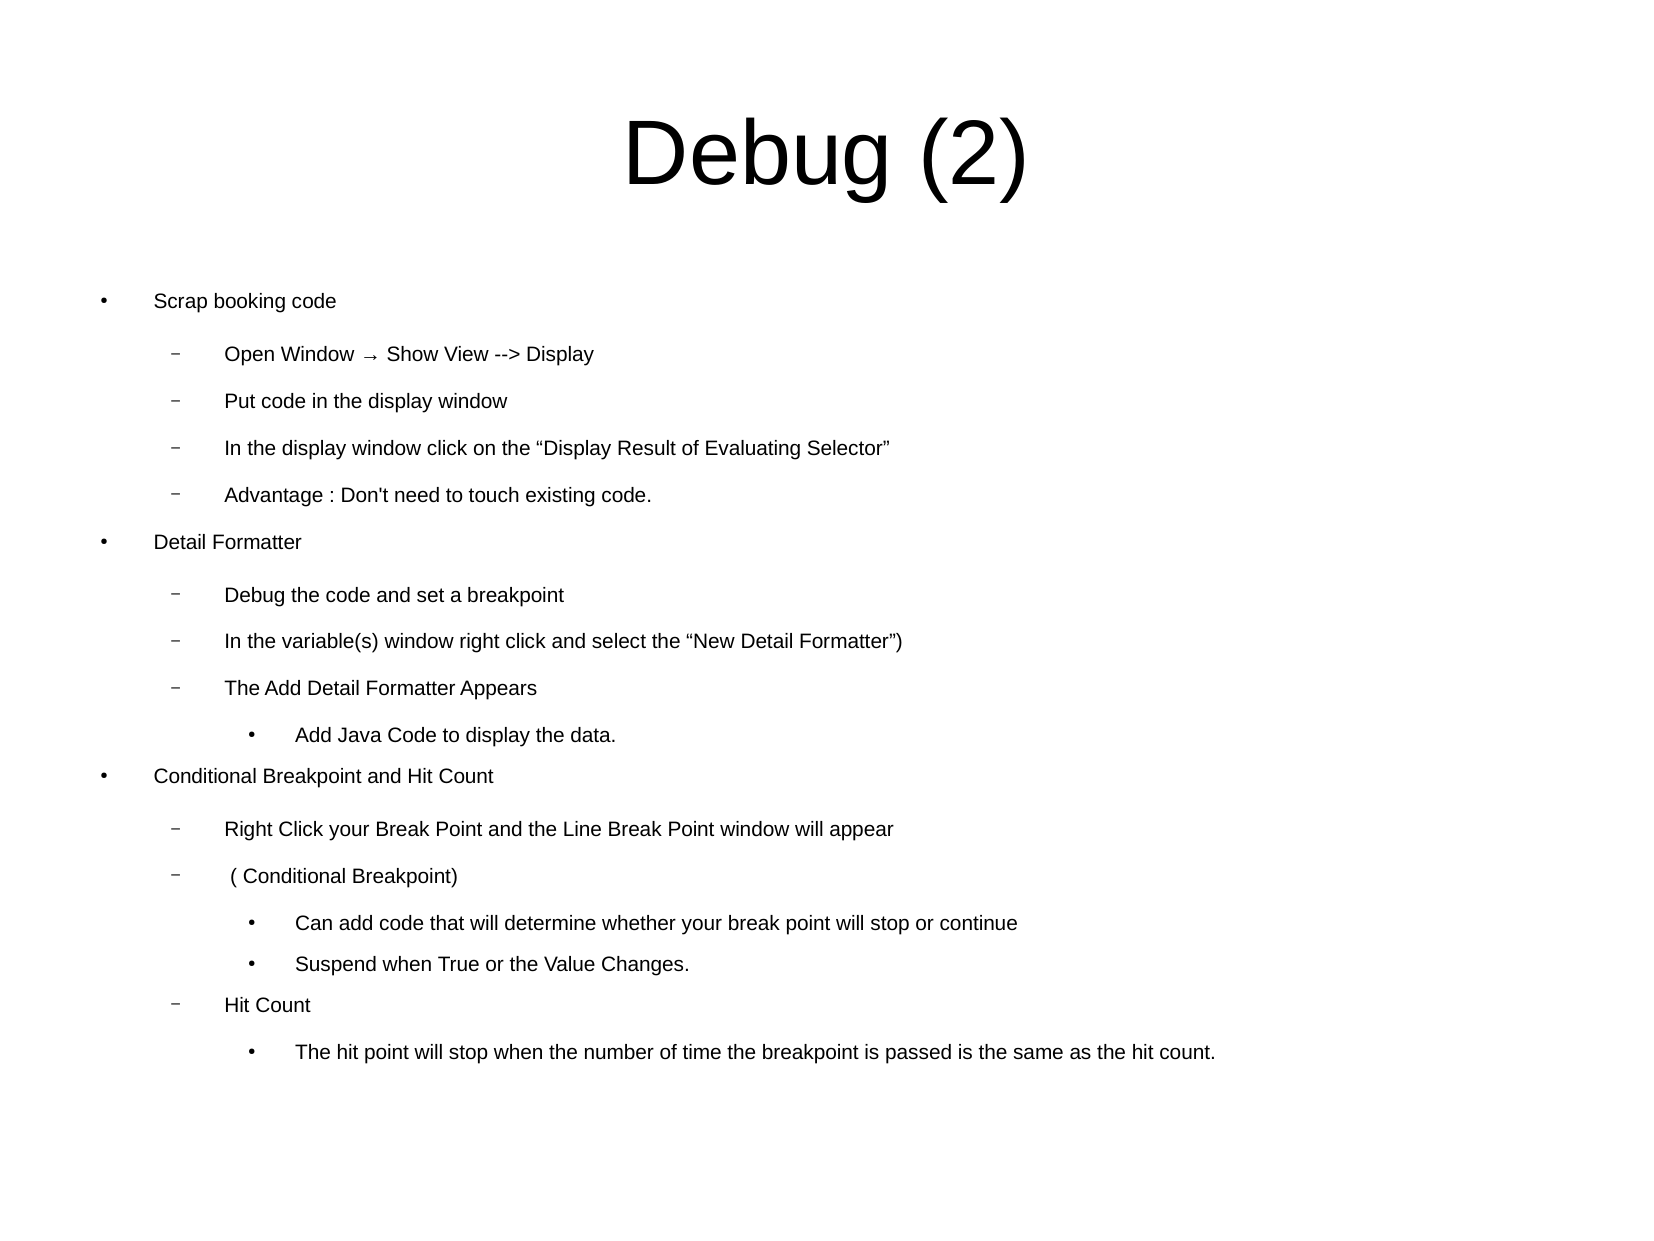

# Debug (2)
Scrap booking code
Open Window → Show View --> Display
Put code in the display window
In the display window click on the “Display Result of Evaluating Selector”
Advantage : Don't need to touch existing code.
Detail Formatter
Debug the code and set a breakpoint
In the variable(s) window right click and select the “New Detail Formatter”)
The Add Detail Formatter Appears
Add Java Code to display the data.
Conditional Breakpoint and Hit Count
Right Click your Break Point and the Line Break Point window will appear
 ( Conditional Breakpoint)
Can add code that will determine whether your break point will stop or continue
Suspend when True or the Value Changes.
Hit Count
The hit point will stop when the number of time the breakpoint is passed is the same as the hit count.